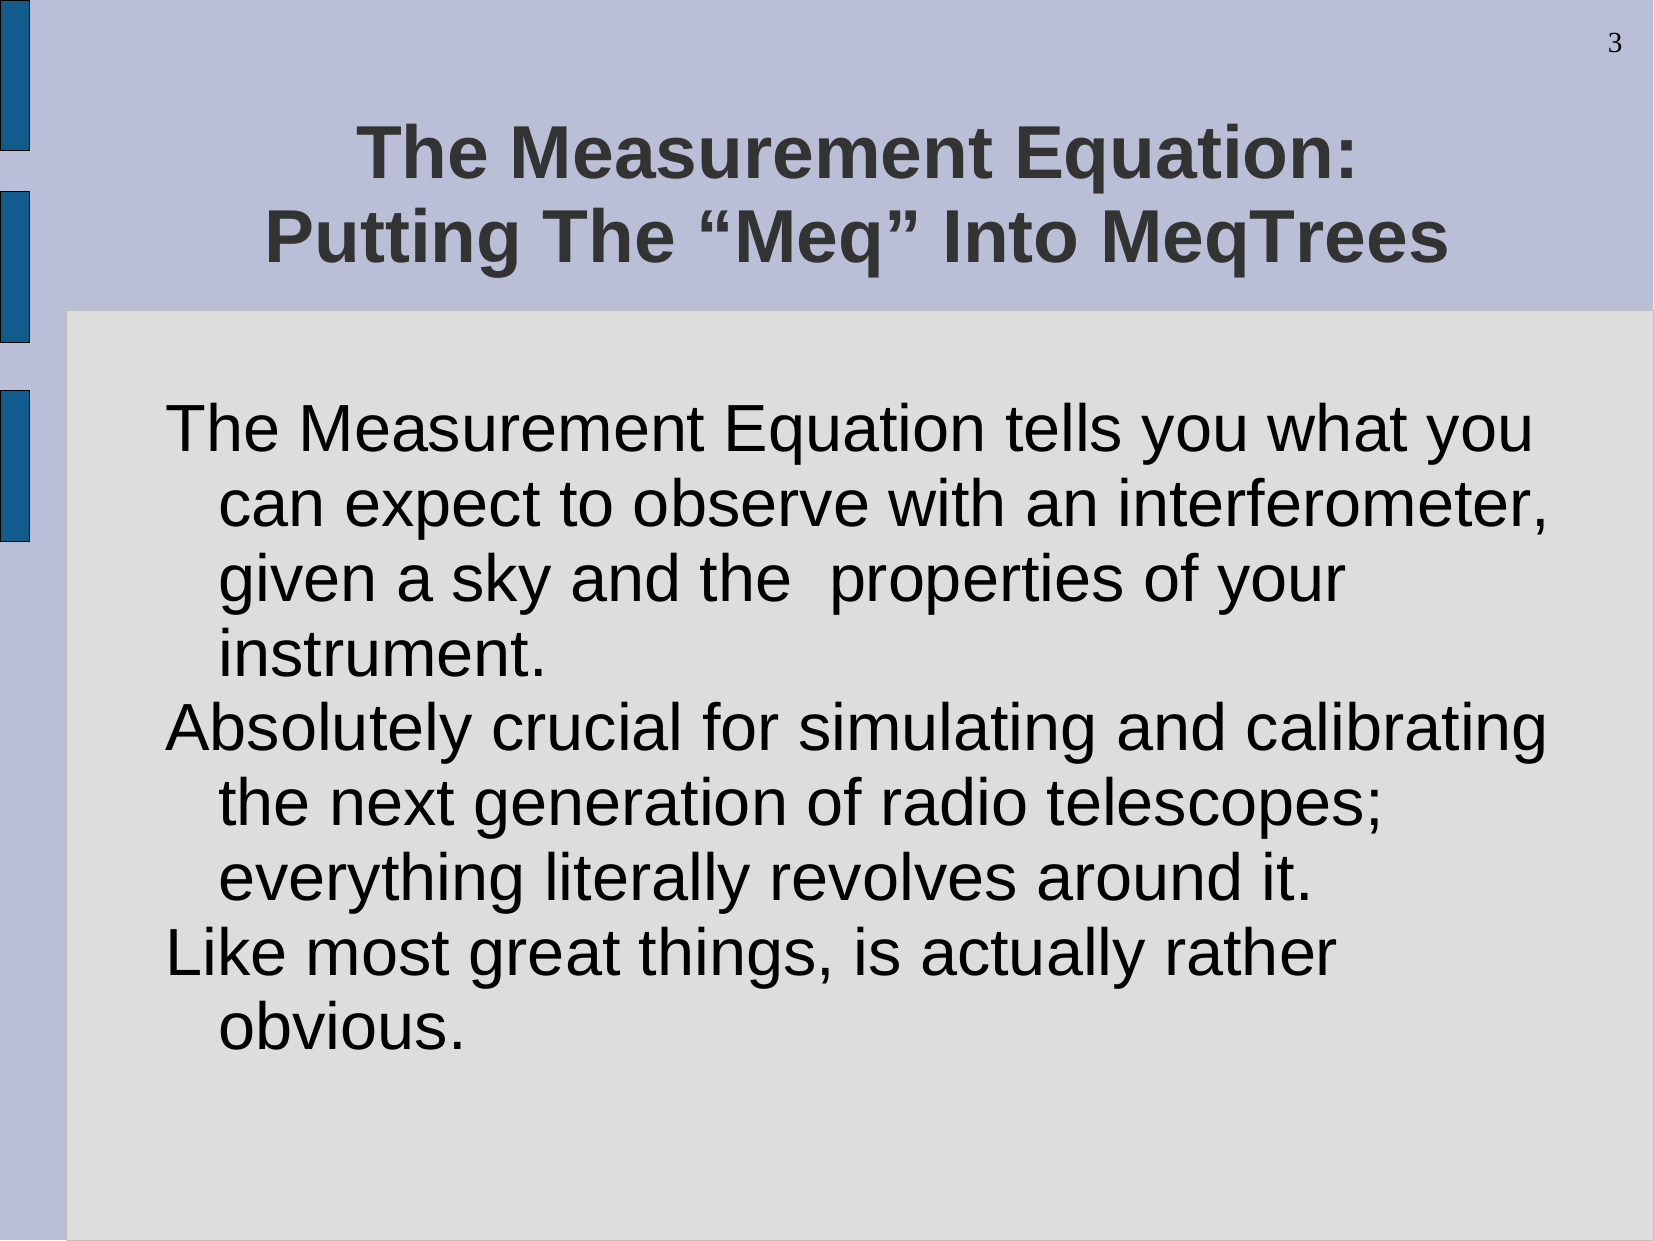

3
# The Measurement Equation: Putting The “Meq” Into MeqTrees
The Measurement Equation tells you what you can expect to observe with an interferometer, given a sky and the properties of your instrument.
Absolutely crucial for simulating and calibrating the next generation of radio telescopes; everything literally revolves around it.
Like most great things, is actually rather obvious.